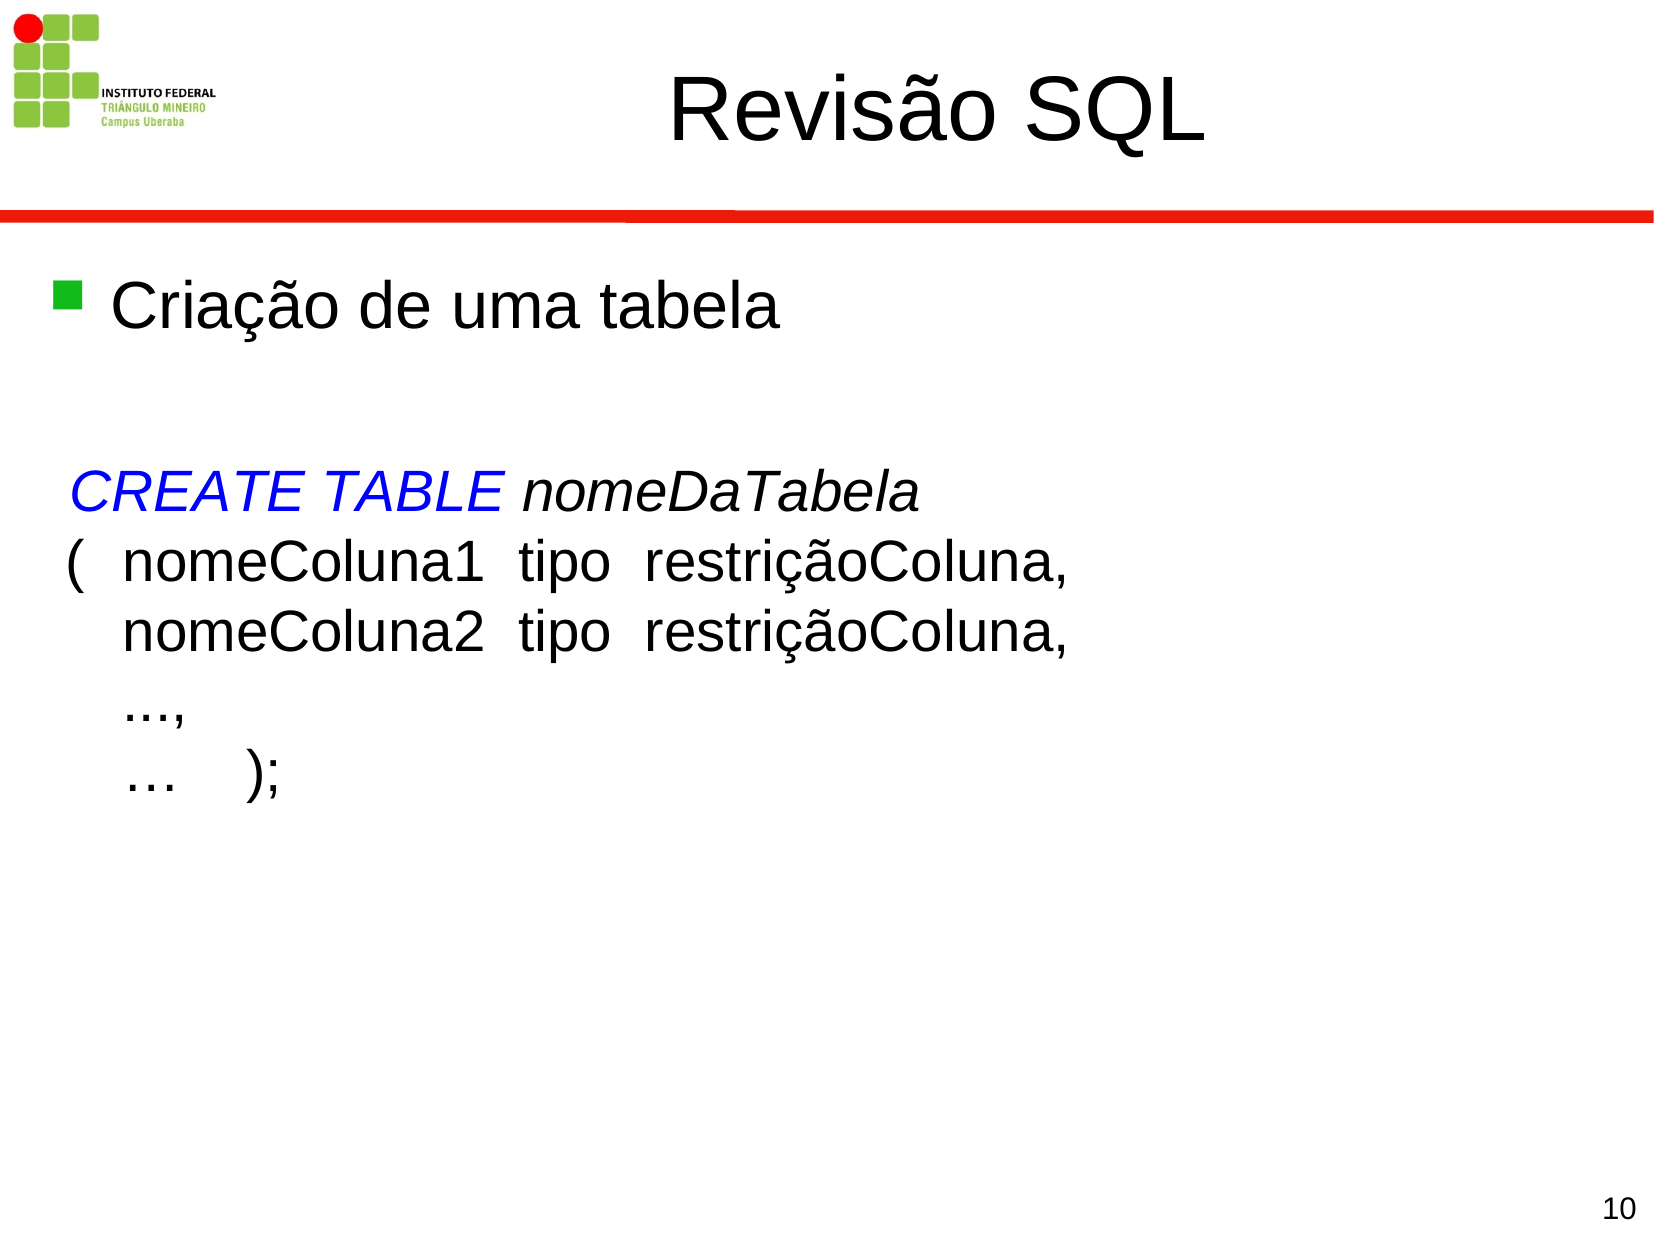

Revisão SQL
Criação de uma tabela
CREATE TABLE nomeDaTabela
 (	nomeColuna1 tipo restriçãoColuna,
	nomeColuna2 tipo restriçãoColuna,
	...,
	… );